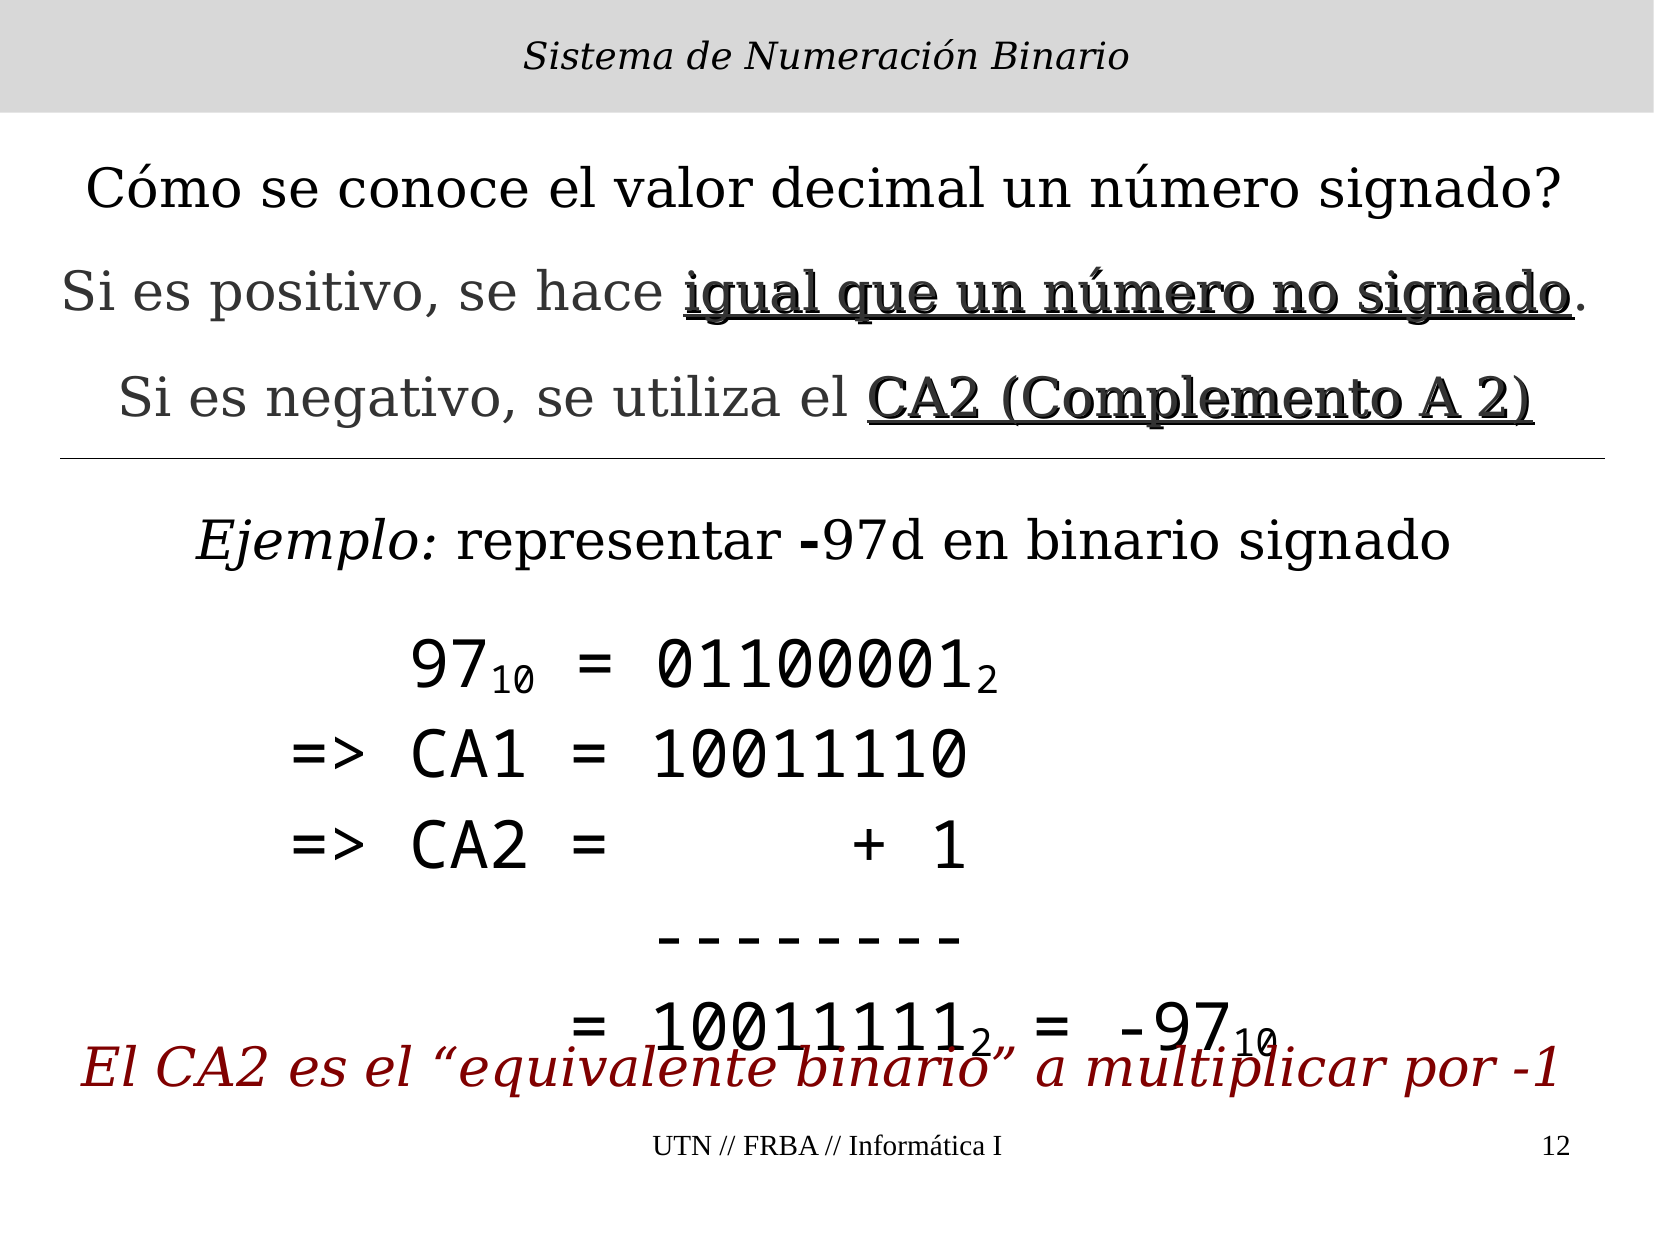

Sistema de Numeración Binario
Cómo se conoce el valor decimal un número signado?
Si es positivo, se hace igual que un número no signado.
Si es negativo, se utiliza el CA2 (Complemento A 2)
Ejemplo: representar -97d en binario signado
 9710 = 011000012
=> CA1 = 10011110
=> CA2 = + 1
 --------
 = 100111112 = -9710
El CA2 es el “equivalente binario” a multiplicar por -1
UTN // FRBA // Informática I
12